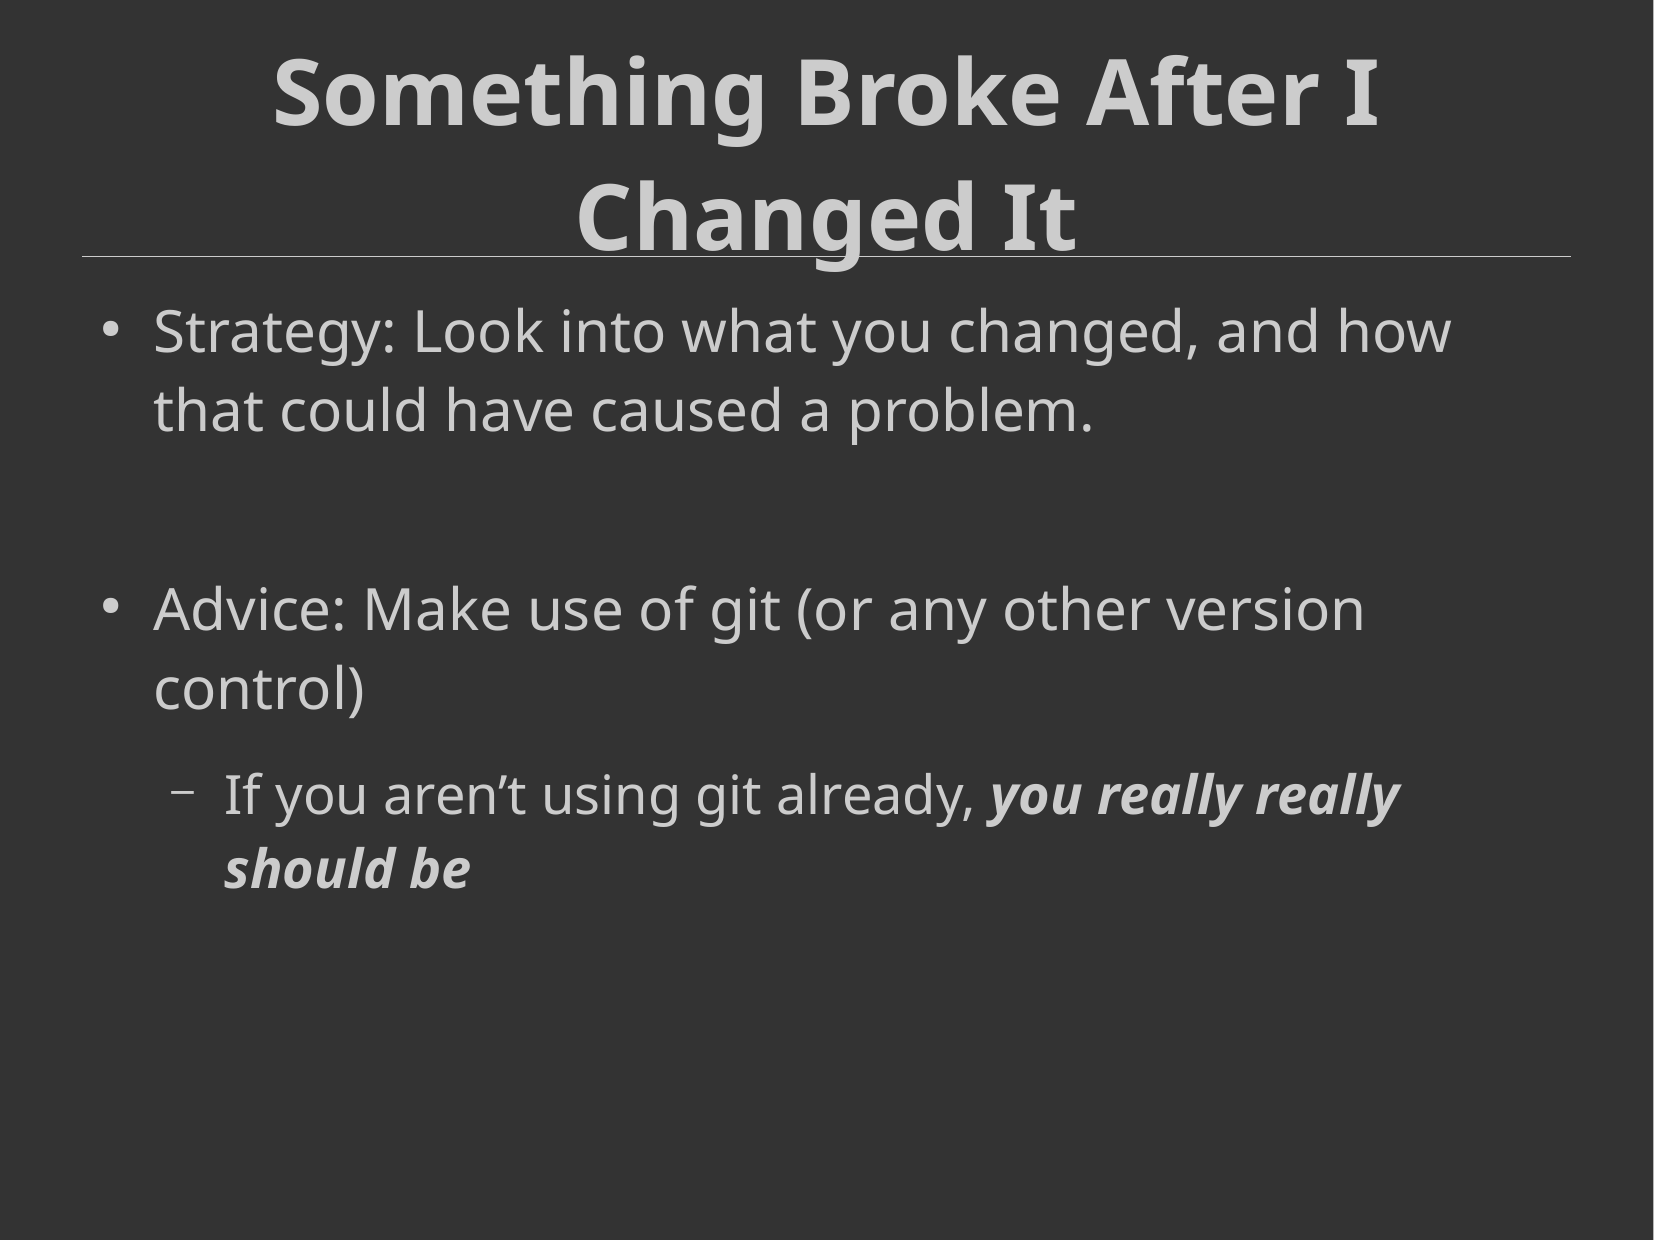

# Something Broke After I Changed It
Strategy: Look into what you changed, and how that could have caused a problem.
Advice: Make use of git (or any other version control)
If you aren’t using git already, you really really should be